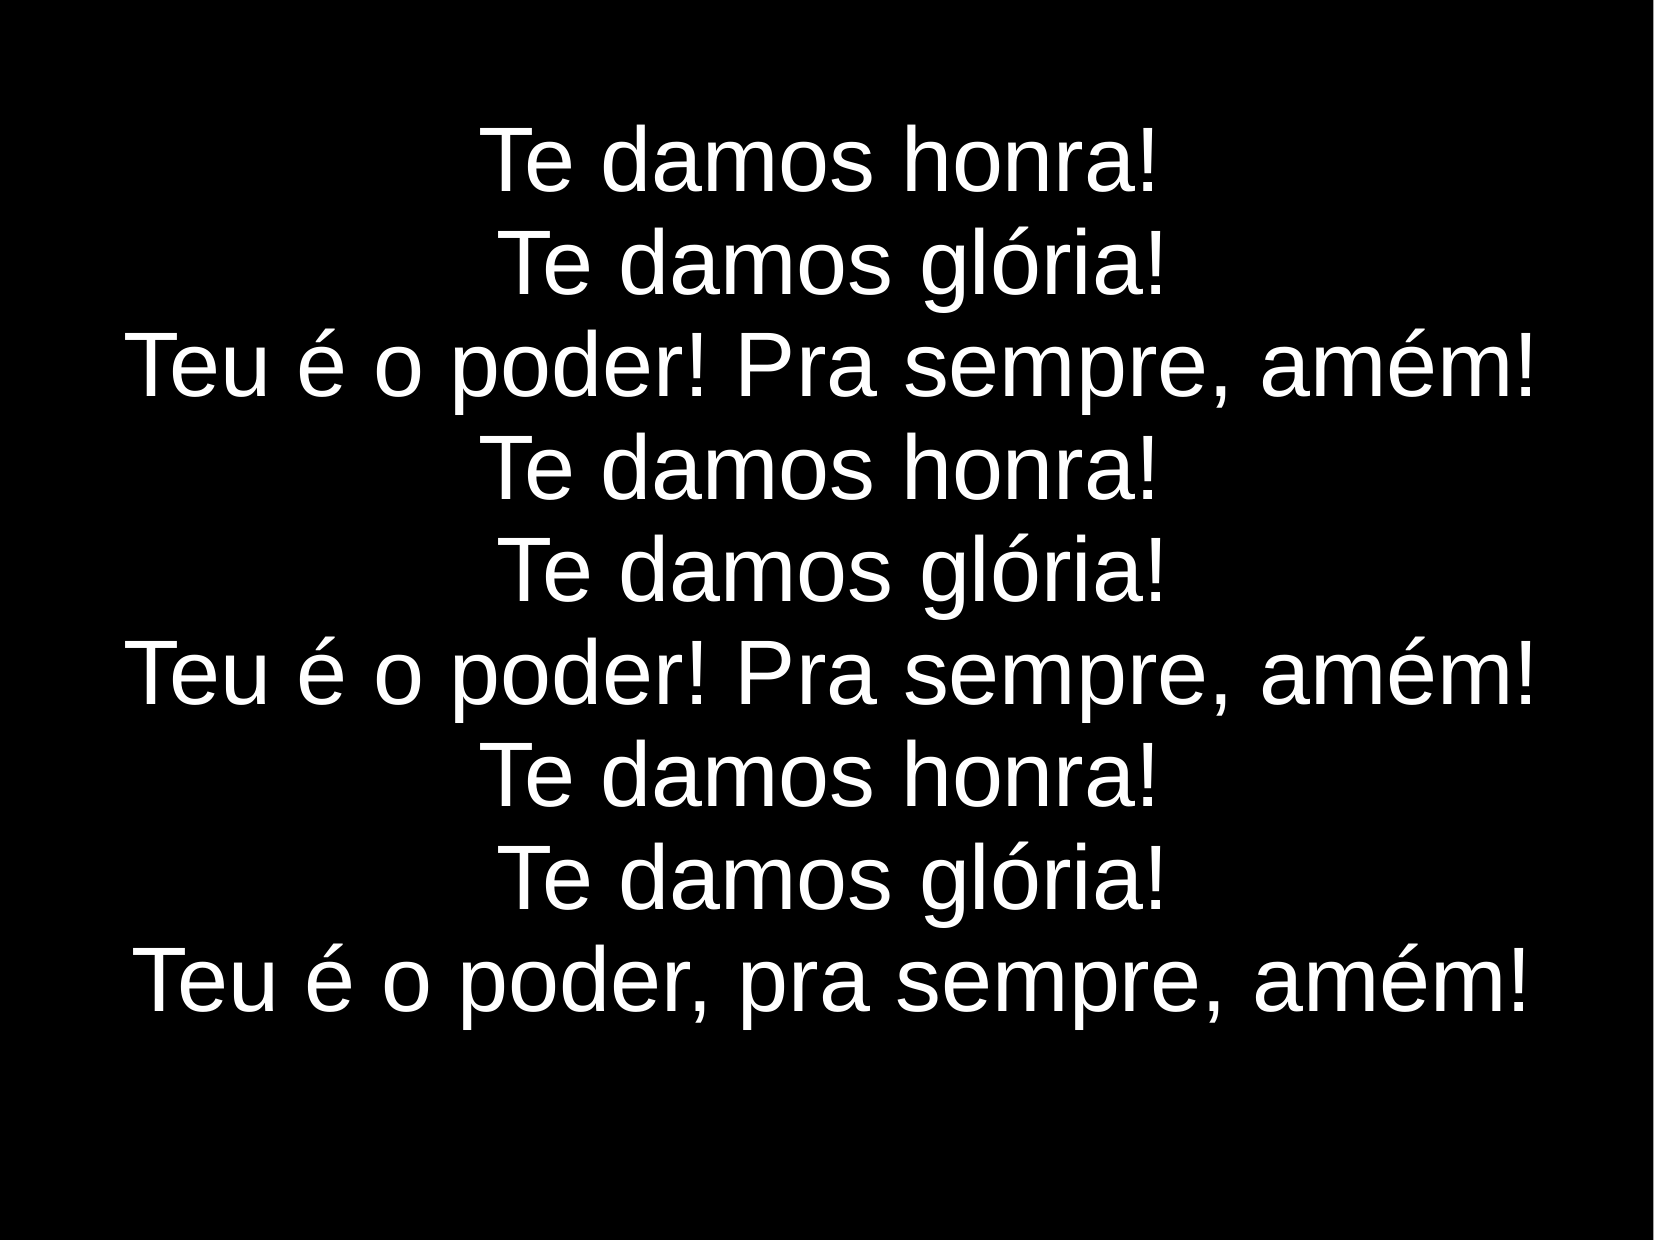

# Te damos honra!
Te damos glória!
Teu é o poder! Pra sempre, amém!
Te damos honra!
Te damos glória!
Teu é o poder! Pra sempre, amém!
Te damos honra!
Te damos glória!
Teu é o poder, pra sempre, amém!